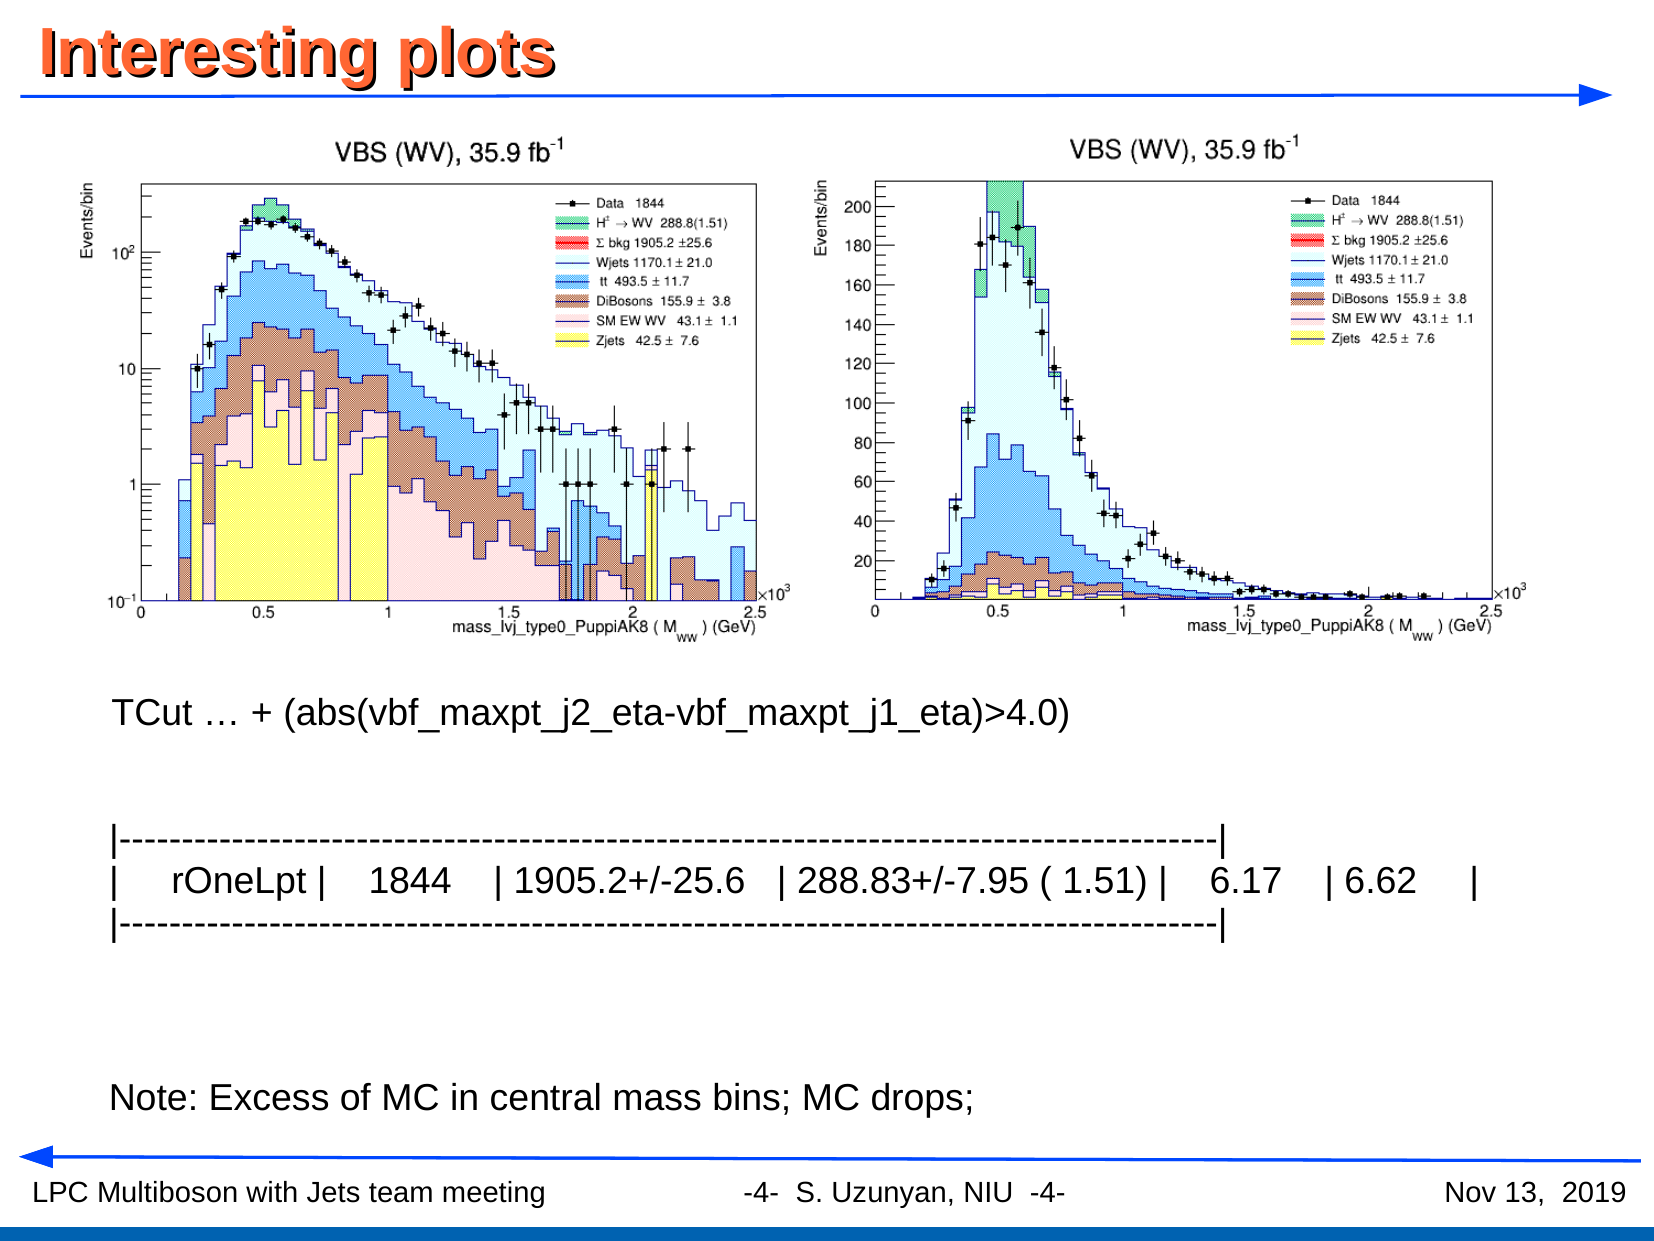

Interesting plots
TCut … + (abs(vbf_maxpt_j2_eta-vbf_maxpt_j1_eta)>4.0)
|----------------------------------------------------------------------------------------|
| rOneLpt | 1844 | 1905.2+/-25.6 | 288.83+/-7.95 ( 1.51) | 6.17 | 6.62 |
|----------------------------------------------------------------------------------------|
Note: Excess of MC in central mass bins; MC drops;
LPC Multiboson with Jets team meeting -4- S. Uzunyan, NIU -4- Nov 13, 2019
 Raw hit data ( 1 Byte, both for fiber and cal info)
 Acronyms : ts - time stamp, mks (0-262144) ;
 lfn* – local fiber # (0 – 64) ; pn - plane # ( 0 – 100)
 Ef – fiber readout , Ep – plane readout